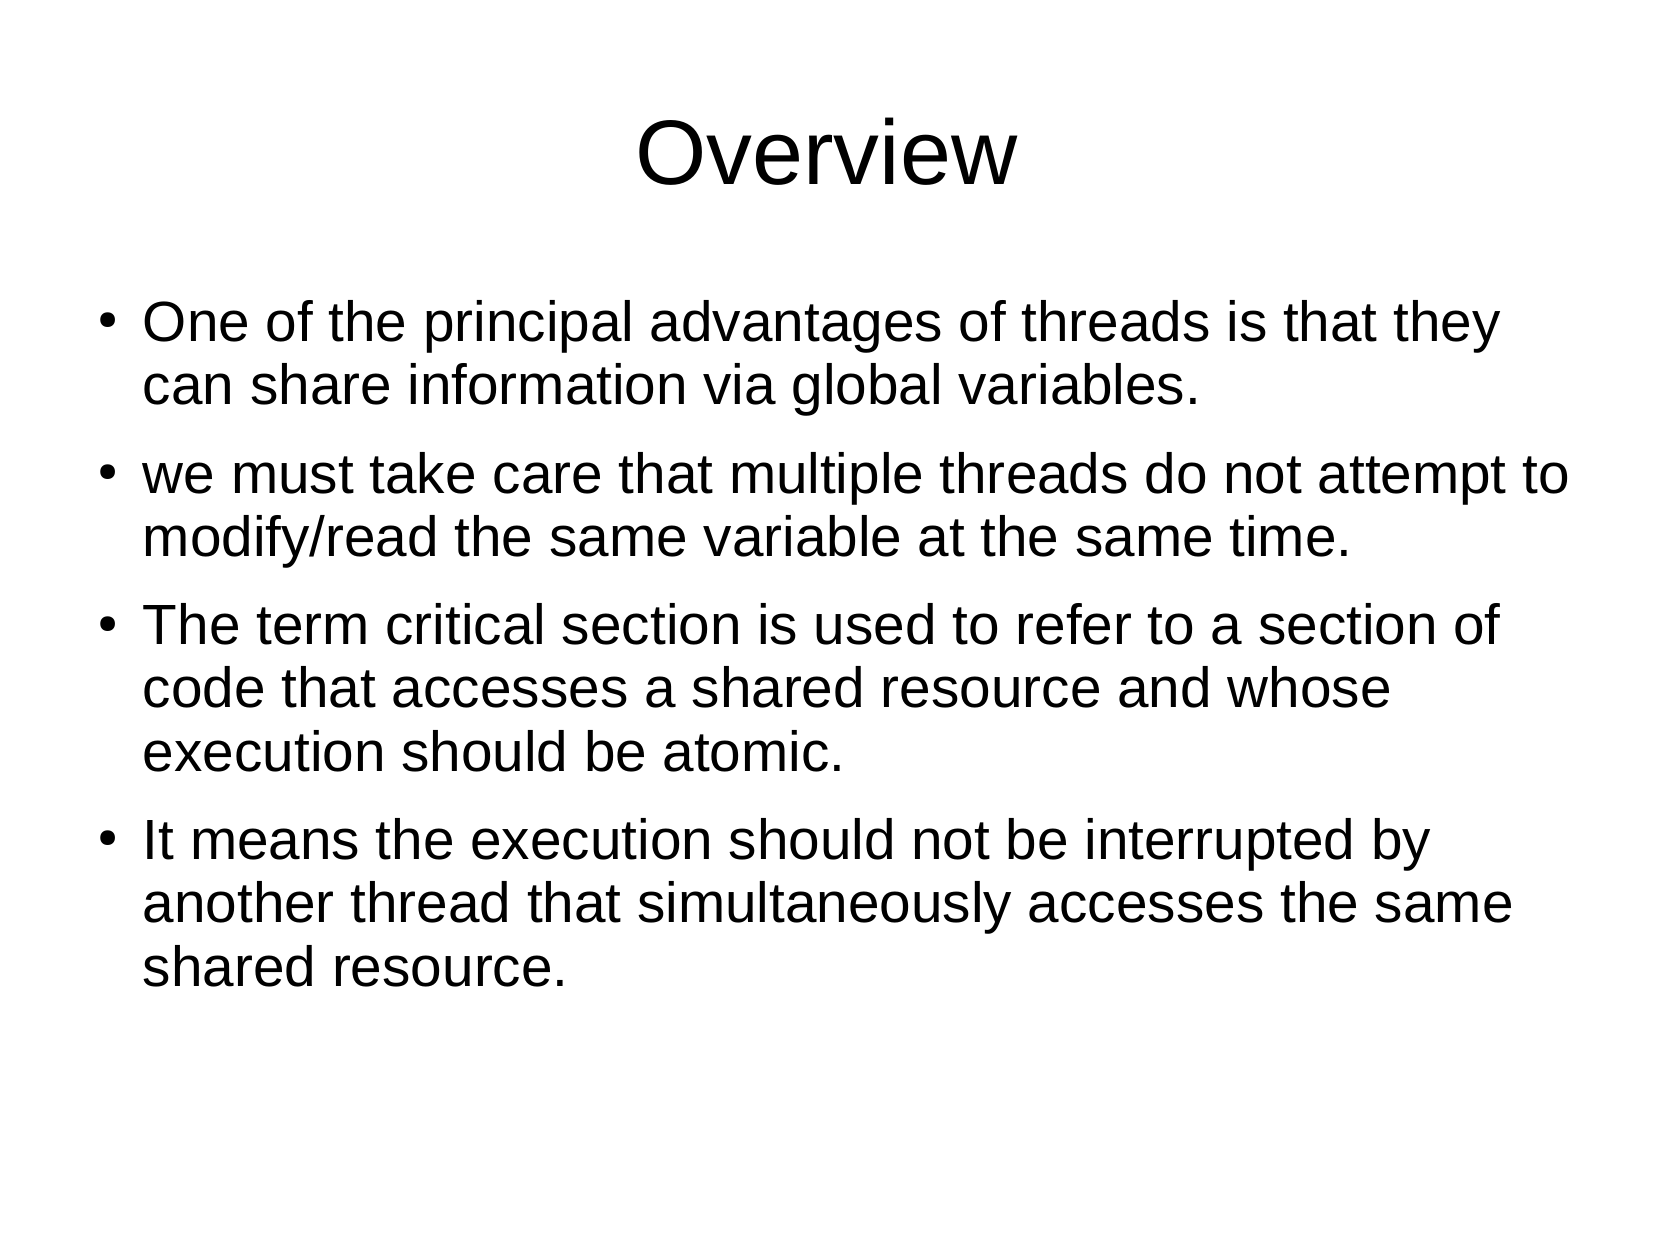

# Overview
One of the principal advantages of threads is that they can share information via global variables.
we must take care that multiple threads do not attempt to modify/read the same variable at the same time.
The term critical section is used to refer to a section of code that accesses a shared resource and whose execution should be atomic.
It means the execution should not be interrupted by another thread that simultaneously accesses the same shared resource.